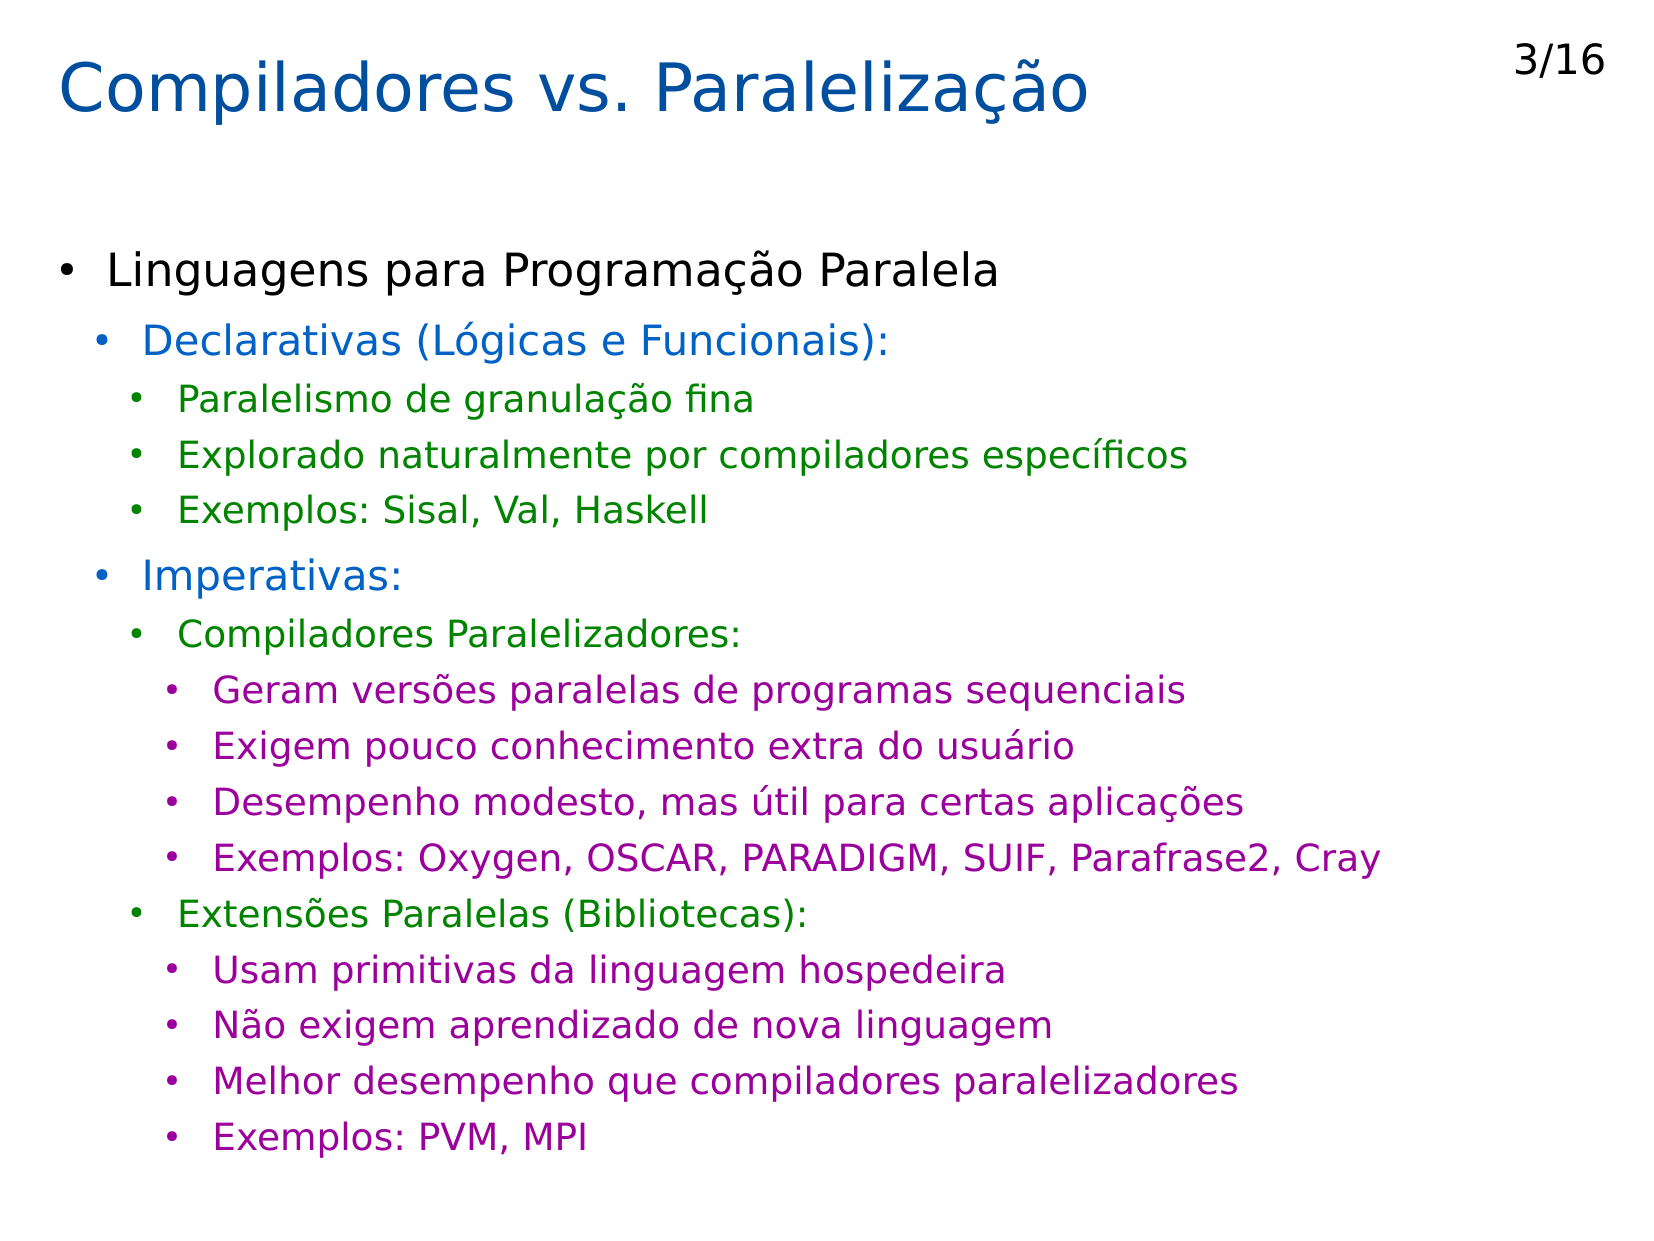

# Compiladores vs. Paralelização
3
Linguagens para Programação Paralela
Declarativas (Lógicas e Funcionais):
Paralelismo de granulação fina
Explorado naturalmente por compiladores específicos
Exemplos: Sisal, Val, Haskell
Imperativas:
Compiladores Paralelizadores:
Geram versões paralelas de programas sequenciais
Exigem pouco conhecimento extra do usuário
Desempenho modesto, mas útil para certas aplicações
Exemplos: Oxygen, OSCAR, PARADIGM, SUIF, Parafrase2, Cray
Extensões Paralelas (Bibliotecas):
Usam primitivas da linguagem hospedeira
Não exigem aprendizado de nova linguagem
Melhor desempenho que compiladores paralelizadores
Exemplos: PVM, MPI